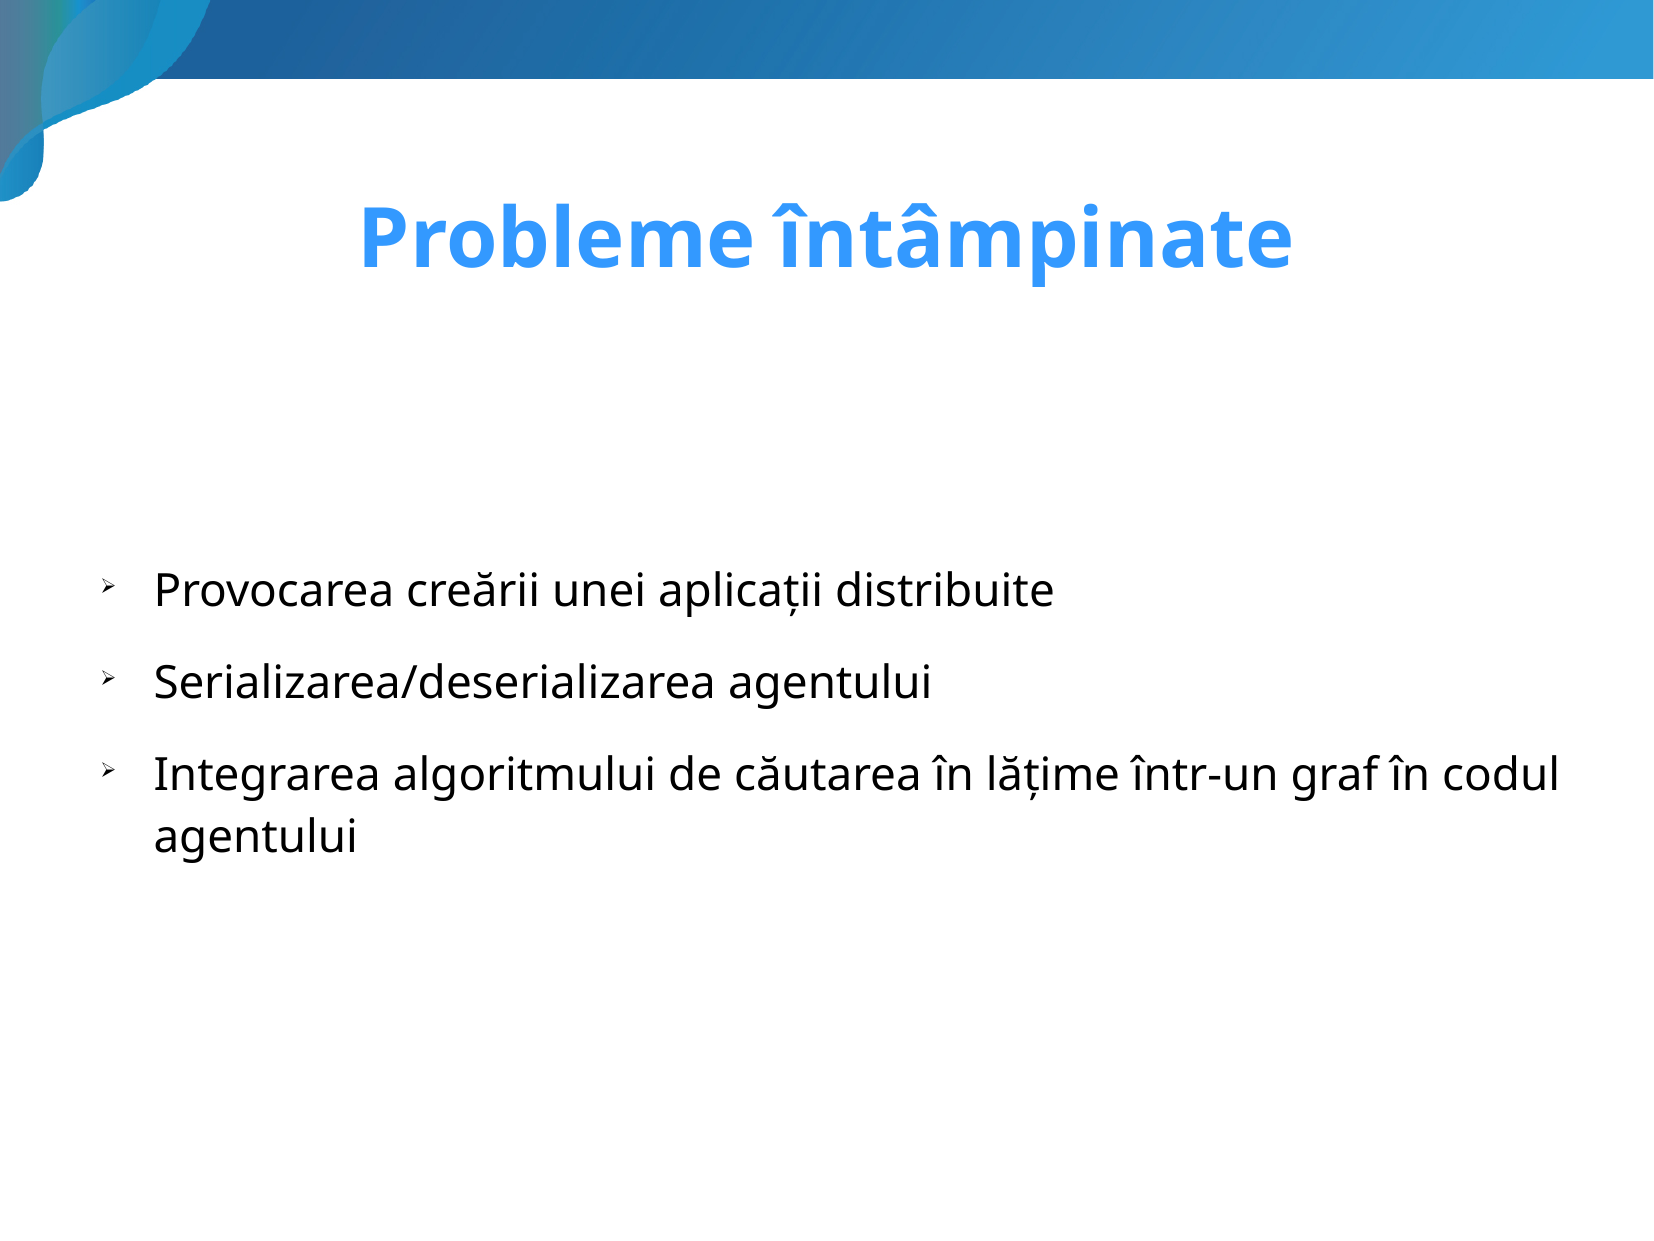

# Probleme întâmpinate
Provocarea creării unei aplicații distribuite
Serializarea/deserializarea agentului
Integrarea algoritmului de căutarea în lățime într-un graf în codul agentului